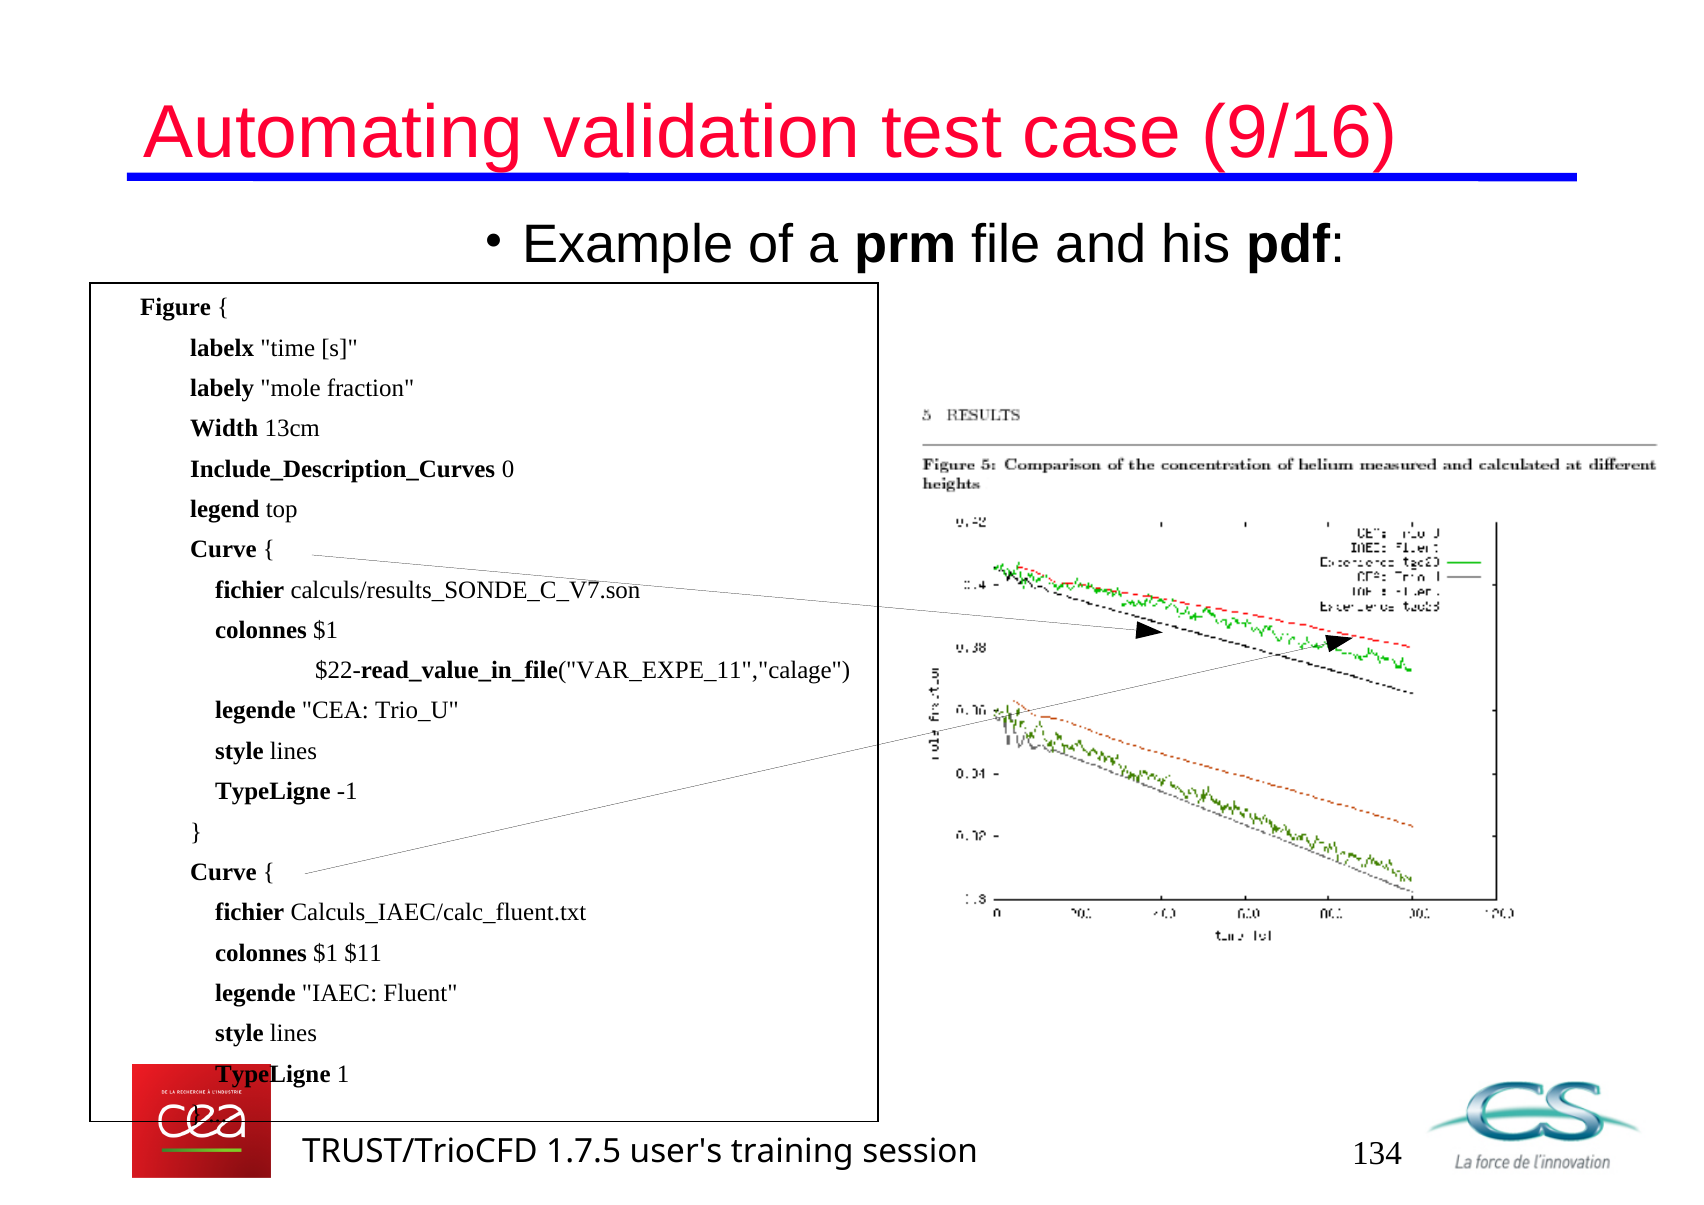

# Automating validation test case (9/16)
Example of a prm file and his pdf:
Figure {
 labelx "time [s]"
 labely "mole fraction"
 Width 13cm
 Include_Description_Curves 0
 legend top
 Curve {
 fichier calculs/results_SONDE_C_V7.son
 colonnes $1
 $22-read_value_in_file("VAR_EXPE_11","calage")
 legende "CEA: Trio_U"
 style lines
 TypeLigne -1
 }
 Curve {
 fichier Calculs_IAEC/calc_fluent.txt
 colonnes $1 $11
 legende "IAEC: Fluent"
 style lines
 TypeLigne 1
 } ...
TRUST/TrioCFD 1.7.5 user's training session
134